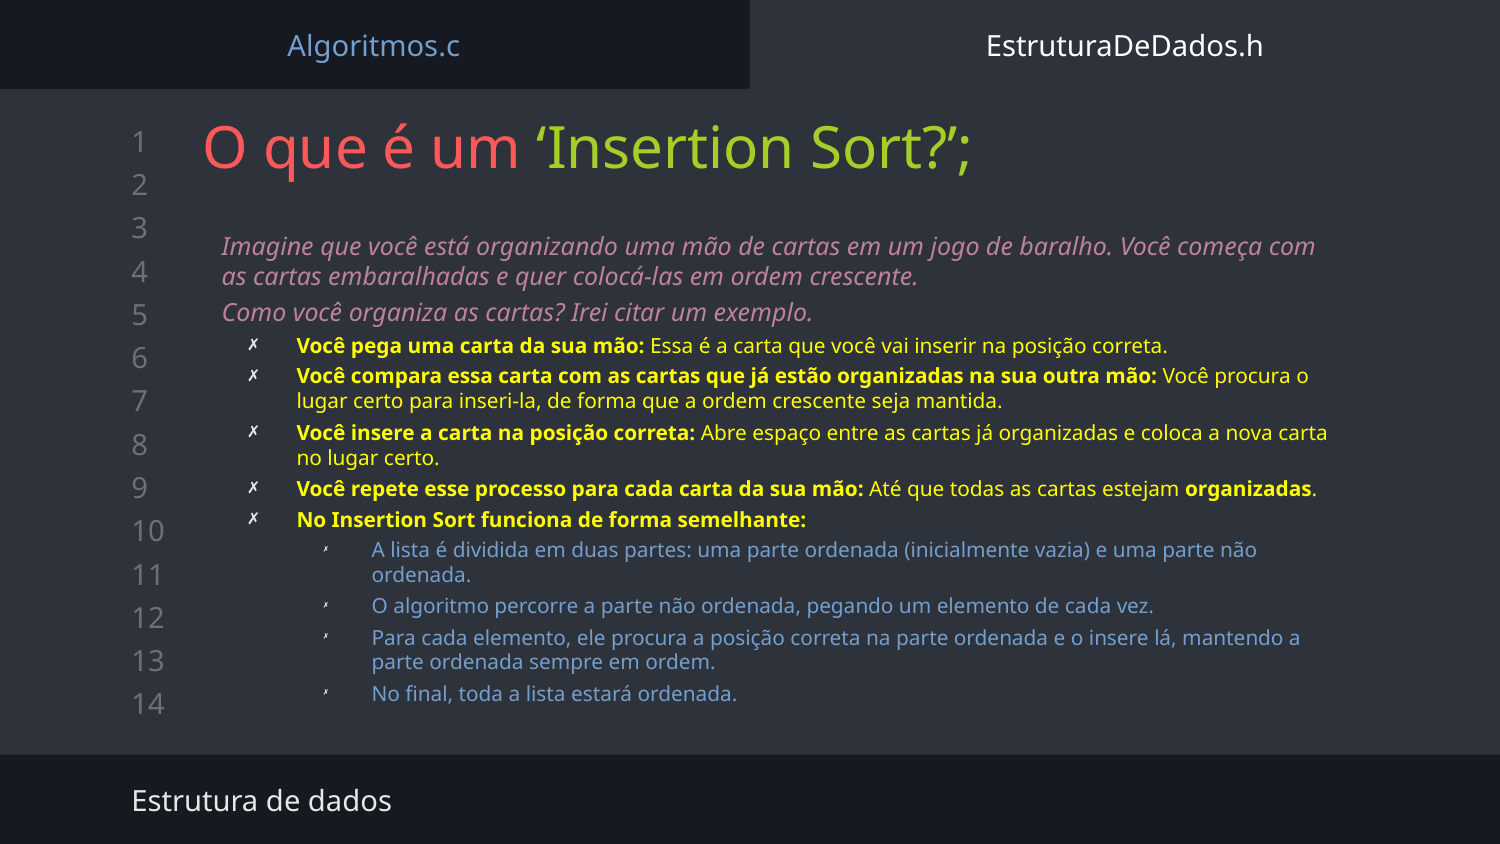

Algoritmos.c
EstruturaDeDados.h
# O que é um ‘Insertion Sort?’;
Imagine que você está organizando uma mão de cartas em um jogo de baralho. Você começa com as cartas embaralhadas e quer colocá-las em ordem crescente.
Como você organiza as cartas? Irei citar um exemplo.
Você pega uma carta da sua mão: Essa é a carta que você vai inserir na posição correta.
Você compara essa carta com as cartas que já estão organizadas na sua outra mão: Você procura o lugar certo para inseri-la, de forma que a ordem crescente seja mantida.
Você insere a carta na posição correta: Abre espaço entre as cartas já organizadas e coloca a nova carta no lugar certo.
Você repete esse processo para cada carta da sua mão: Até que todas as cartas estejam organizadas.
No Insertion Sort funciona de forma semelhante:
A lista é dividida em duas partes: uma parte ordenada (inicialmente vazia) e uma parte não ordenada.
O algoritmo percorre a parte não ordenada, pegando um elemento de cada vez.
Para cada elemento, ele procura a posição correta na parte ordenada e o insere lá, mantendo a parte ordenada sempre em ordem.
No final, toda a lista estará ordenada.
Estrutura de dados